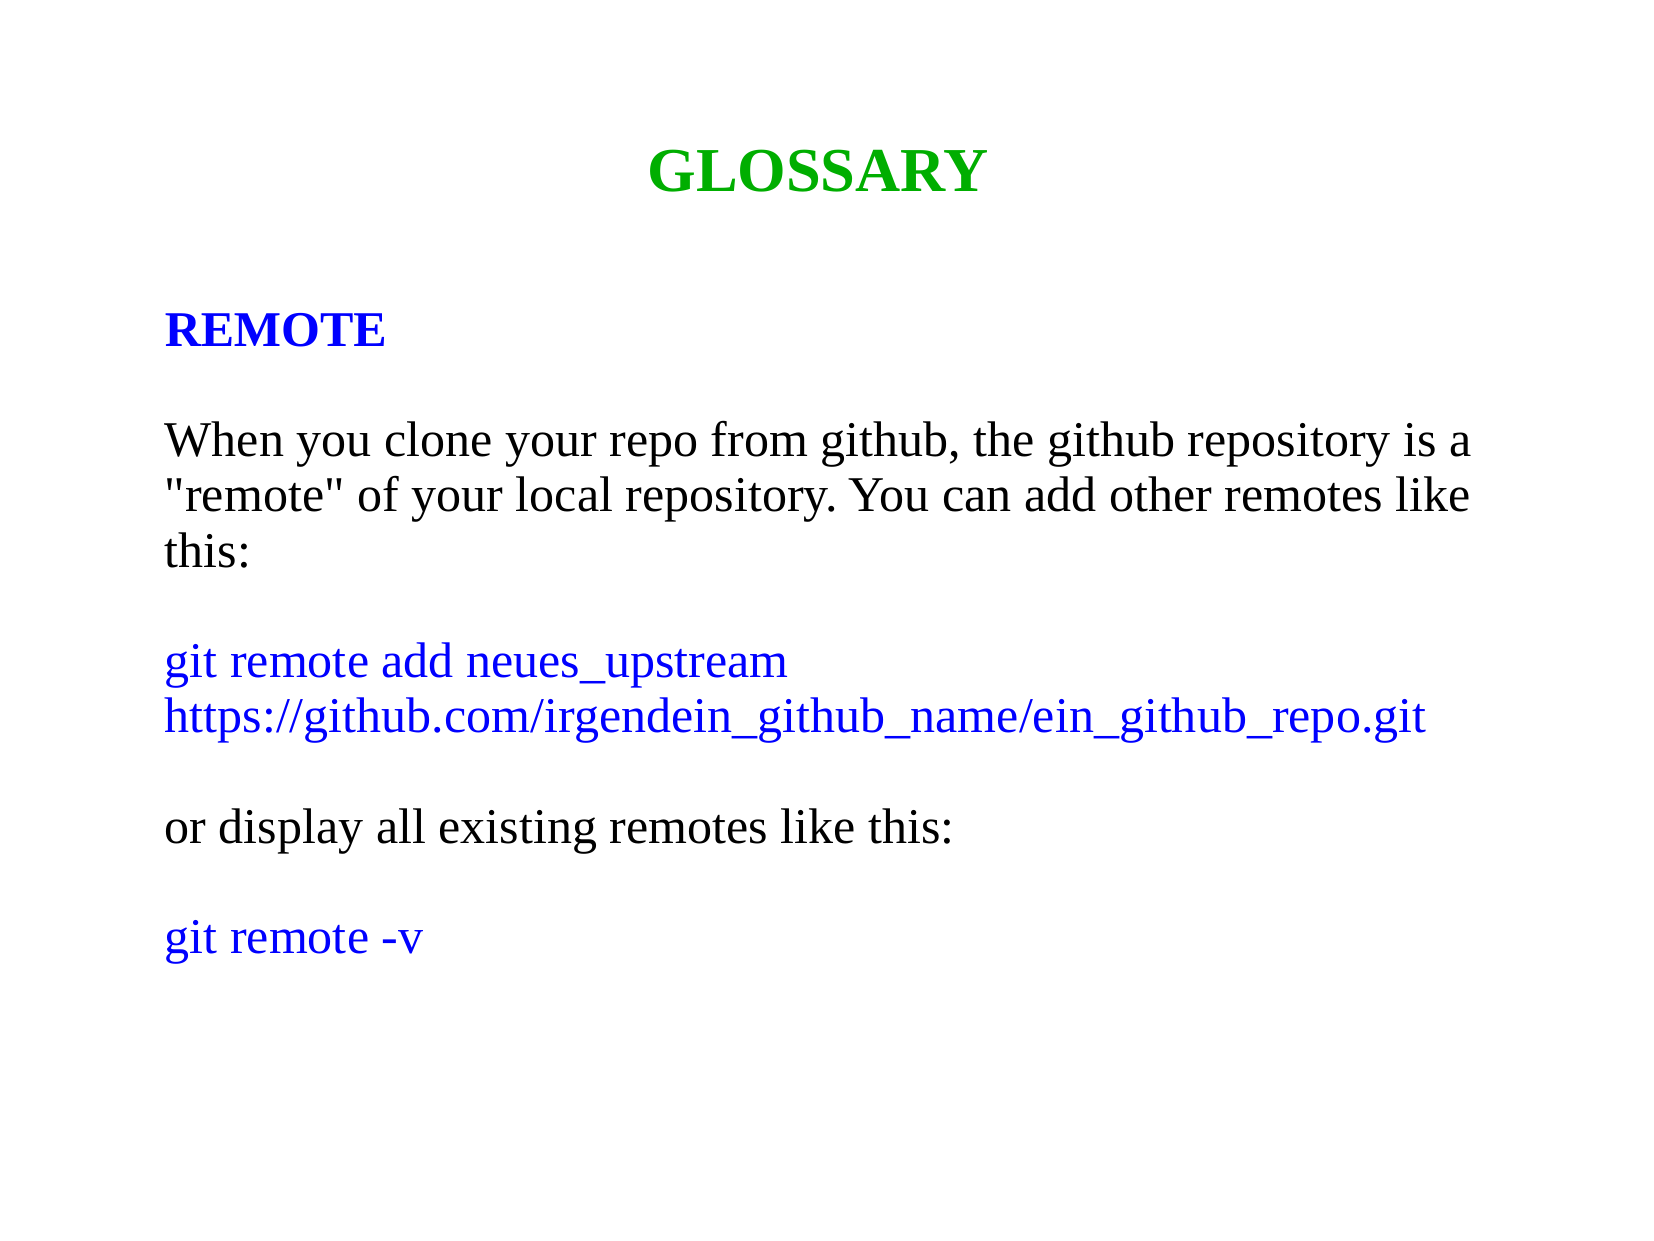

GLOSSARY
REMOTE
When you clone your repo from github, the github repository is a "remote" of your local repository. You can add other remotes like this:
git remote add neues_upstream https://github.com/irgendein_github_name/ein_github_repo.git
or display all existing remotes like this:
git remote -v